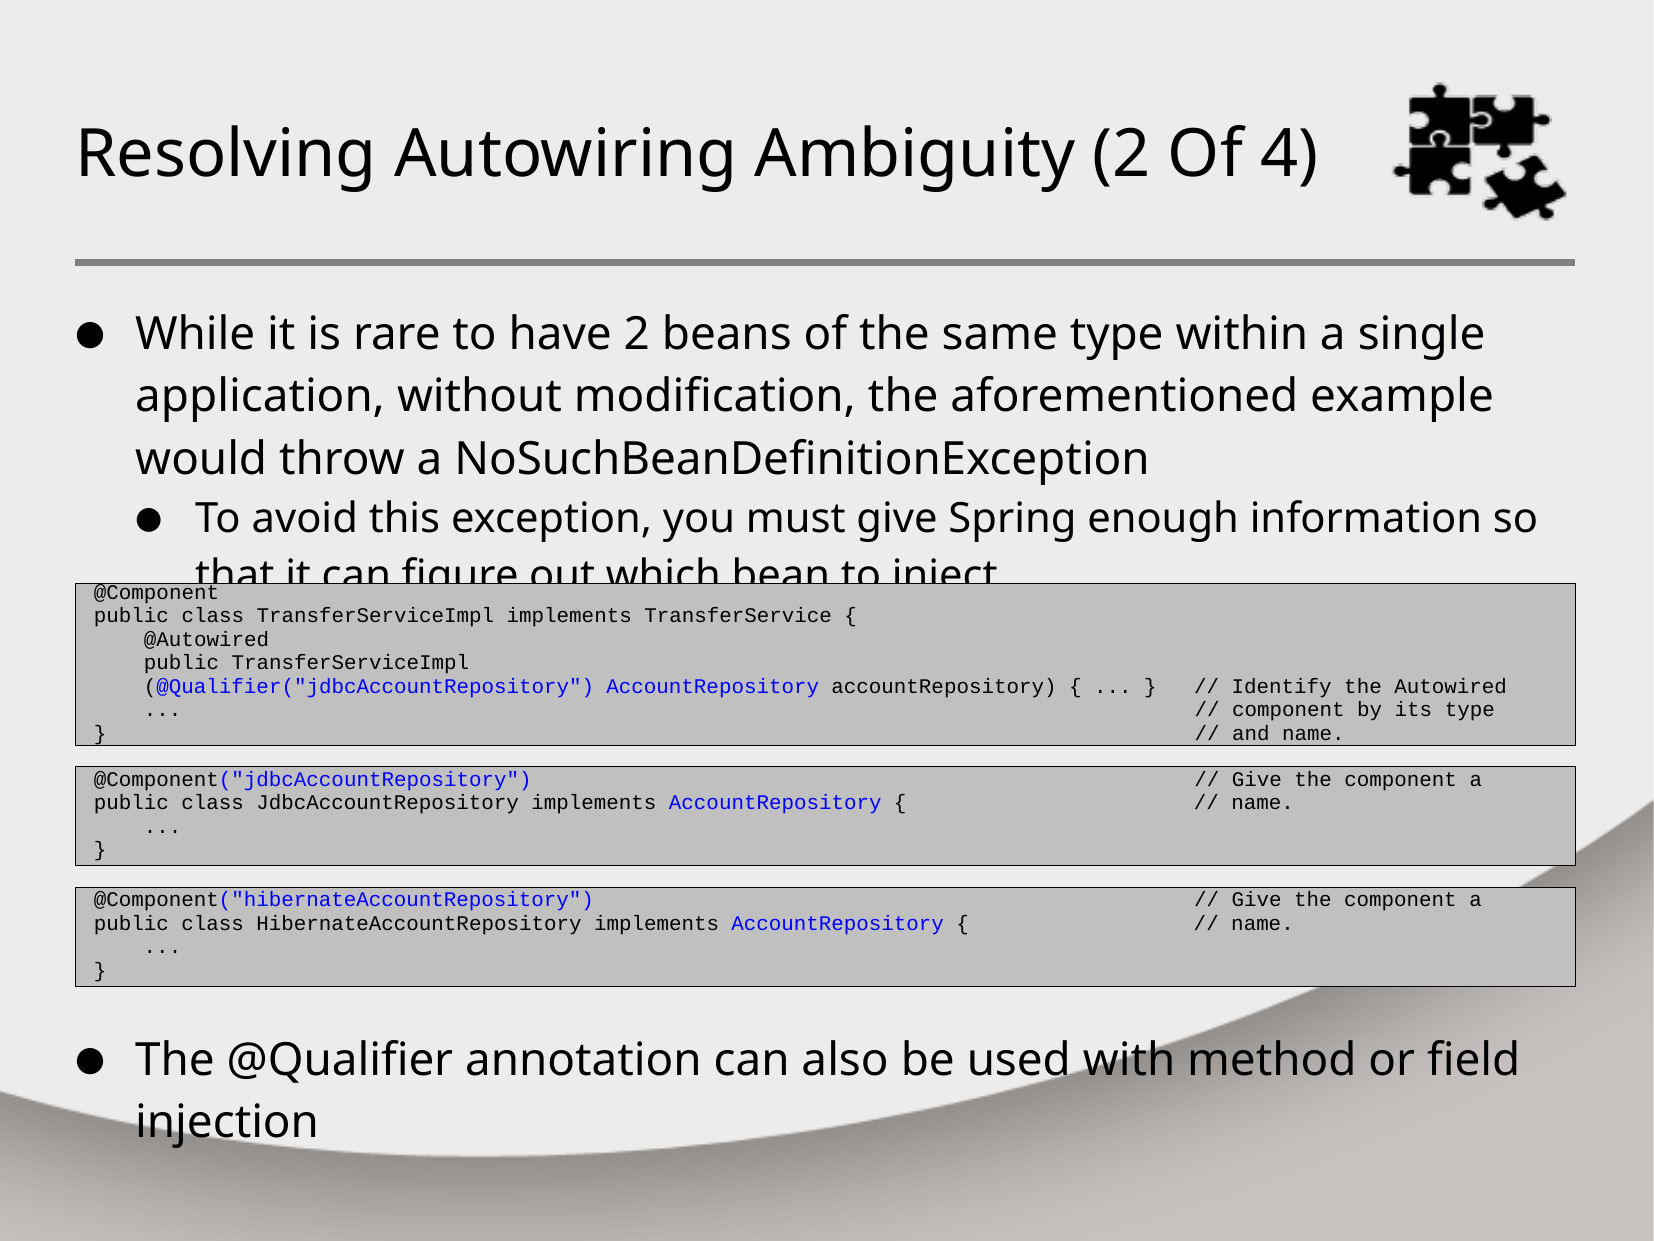

# Resolving Autowiring Ambiguity (2 Of 4)
While it is rare to have 2 beans of the same type within a single application, without modification, the aforementioned example would throw a NoSuchBeanDefinitionException
To avoid this exception, you must give Spring enough information so that it can figure out which bean to inject
The @Qualifier annotation can also be used with method or field injection
@Component
public class TransferServiceImpl implements TransferService {
 @Autowired
 public TransferServiceImpl
 (@Qualifier("jdbcAccountRepository") AccountRepository accountRepository) { ... } // Identify the Autowired
 ... // component by its type
} // and name.
@Component("jdbcAccountRepository") // Give the component a
public class JdbcAccountRepository implements AccountRepository { // name.
 ...
}
@Component("hibernateAccountRepository") // Give the component a
public class HibernateAccountRepository implements AccountRepository { // name.
 ...
}